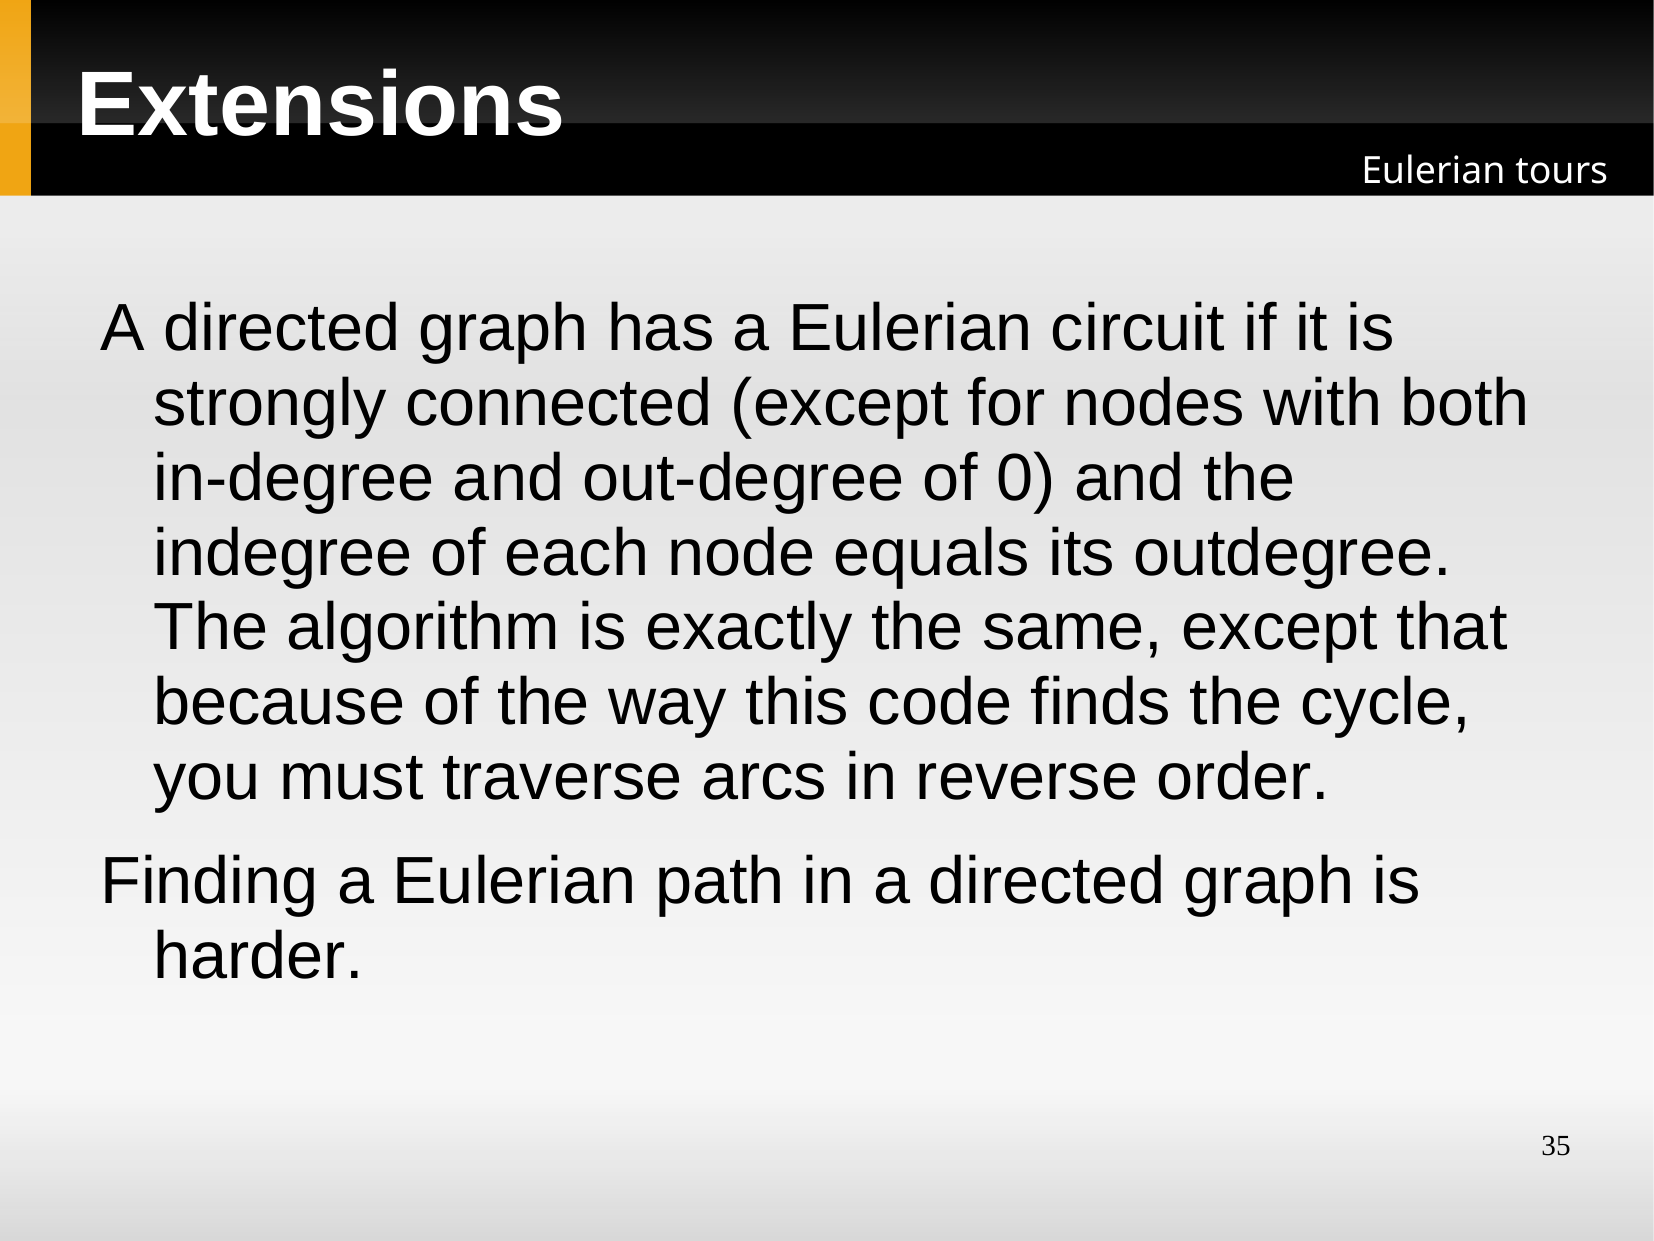

# Extensions
A directed graph has a Eulerian circuit if it is strongly connected (except for nodes with both in-degree and out-degree of 0) and the indegree of each node equals its outdegree. The algorithm is exactly the same, except that because of the way this code finds the cycle, you must traverse arcs in reverse order.
Finding a Eulerian path in a directed graph is harder.
35